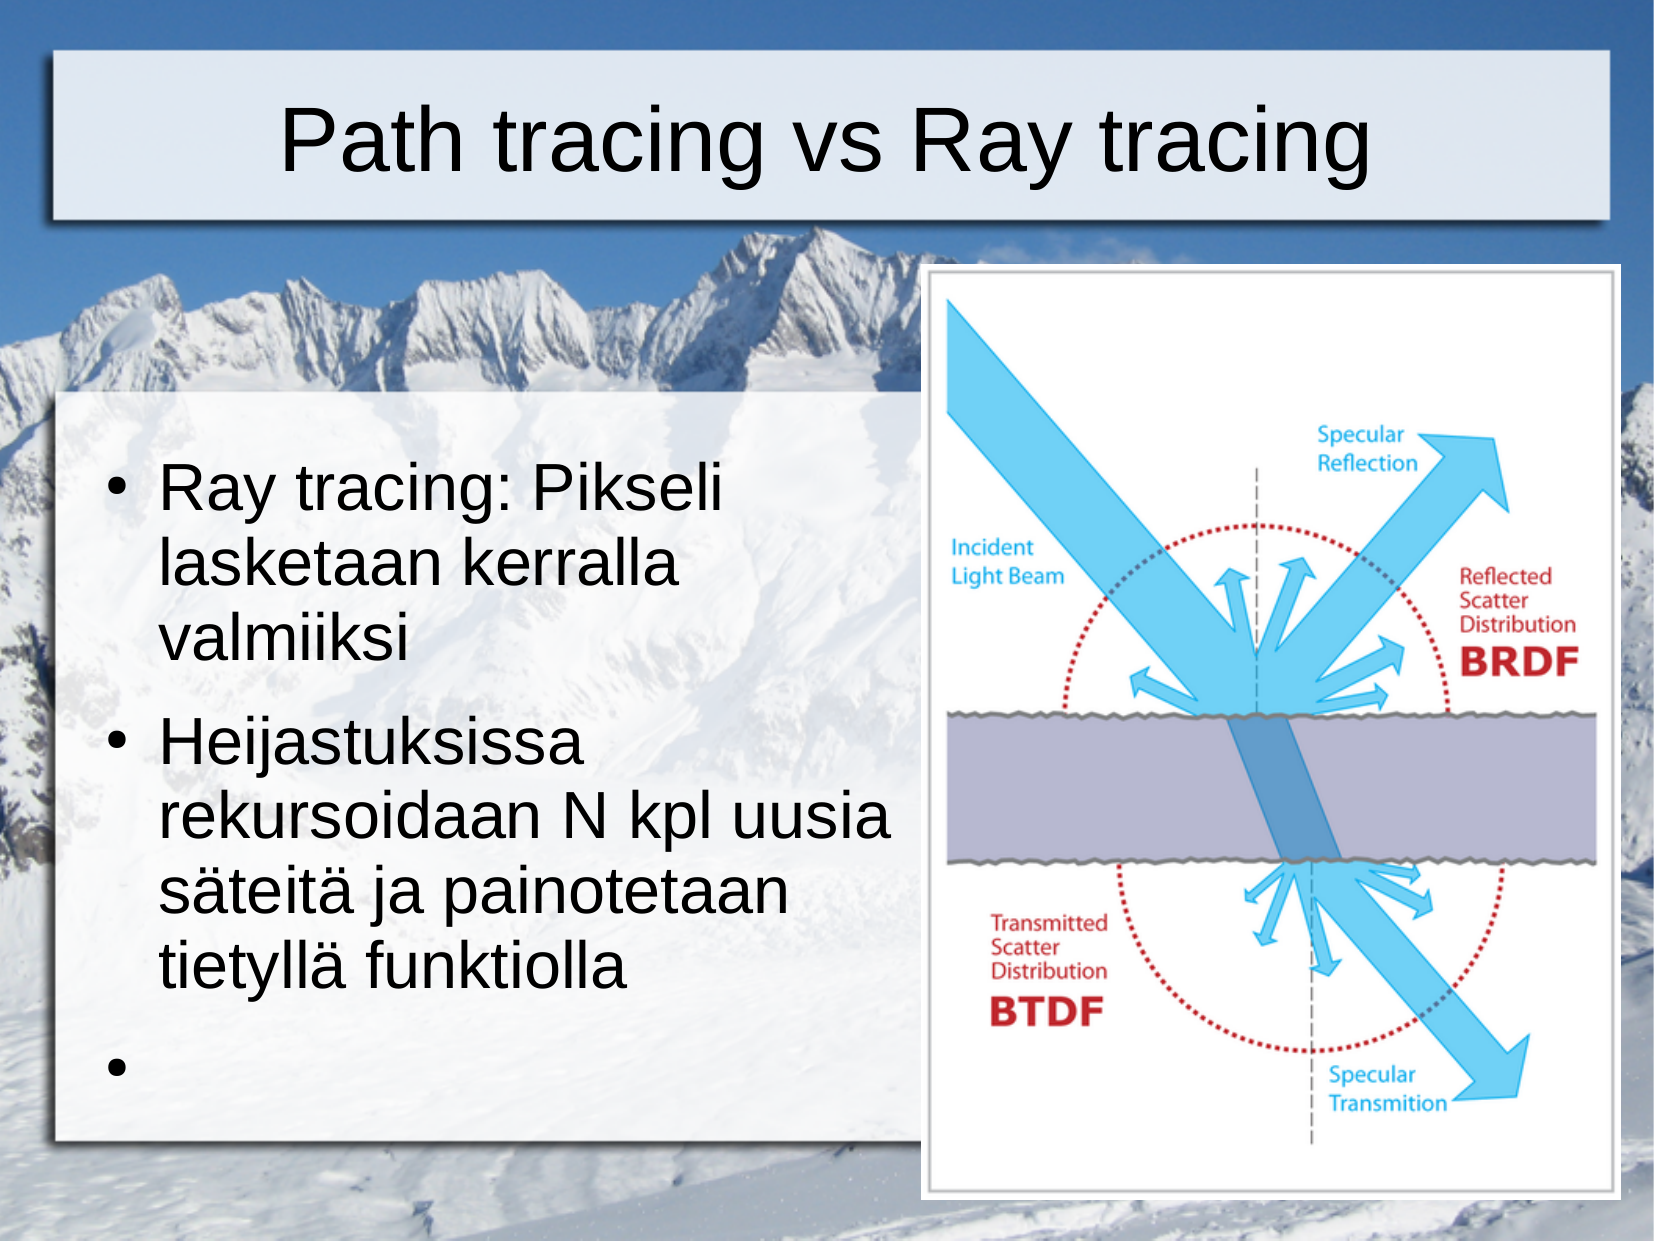

# Path tracing vs Ray tracing
Ray tracing: Pikseli lasketaan kerralla valmiiksi
Heijastuksissa rekursoidaan N kpl uusia säteitä ja painotetaan tietyllä funktiolla